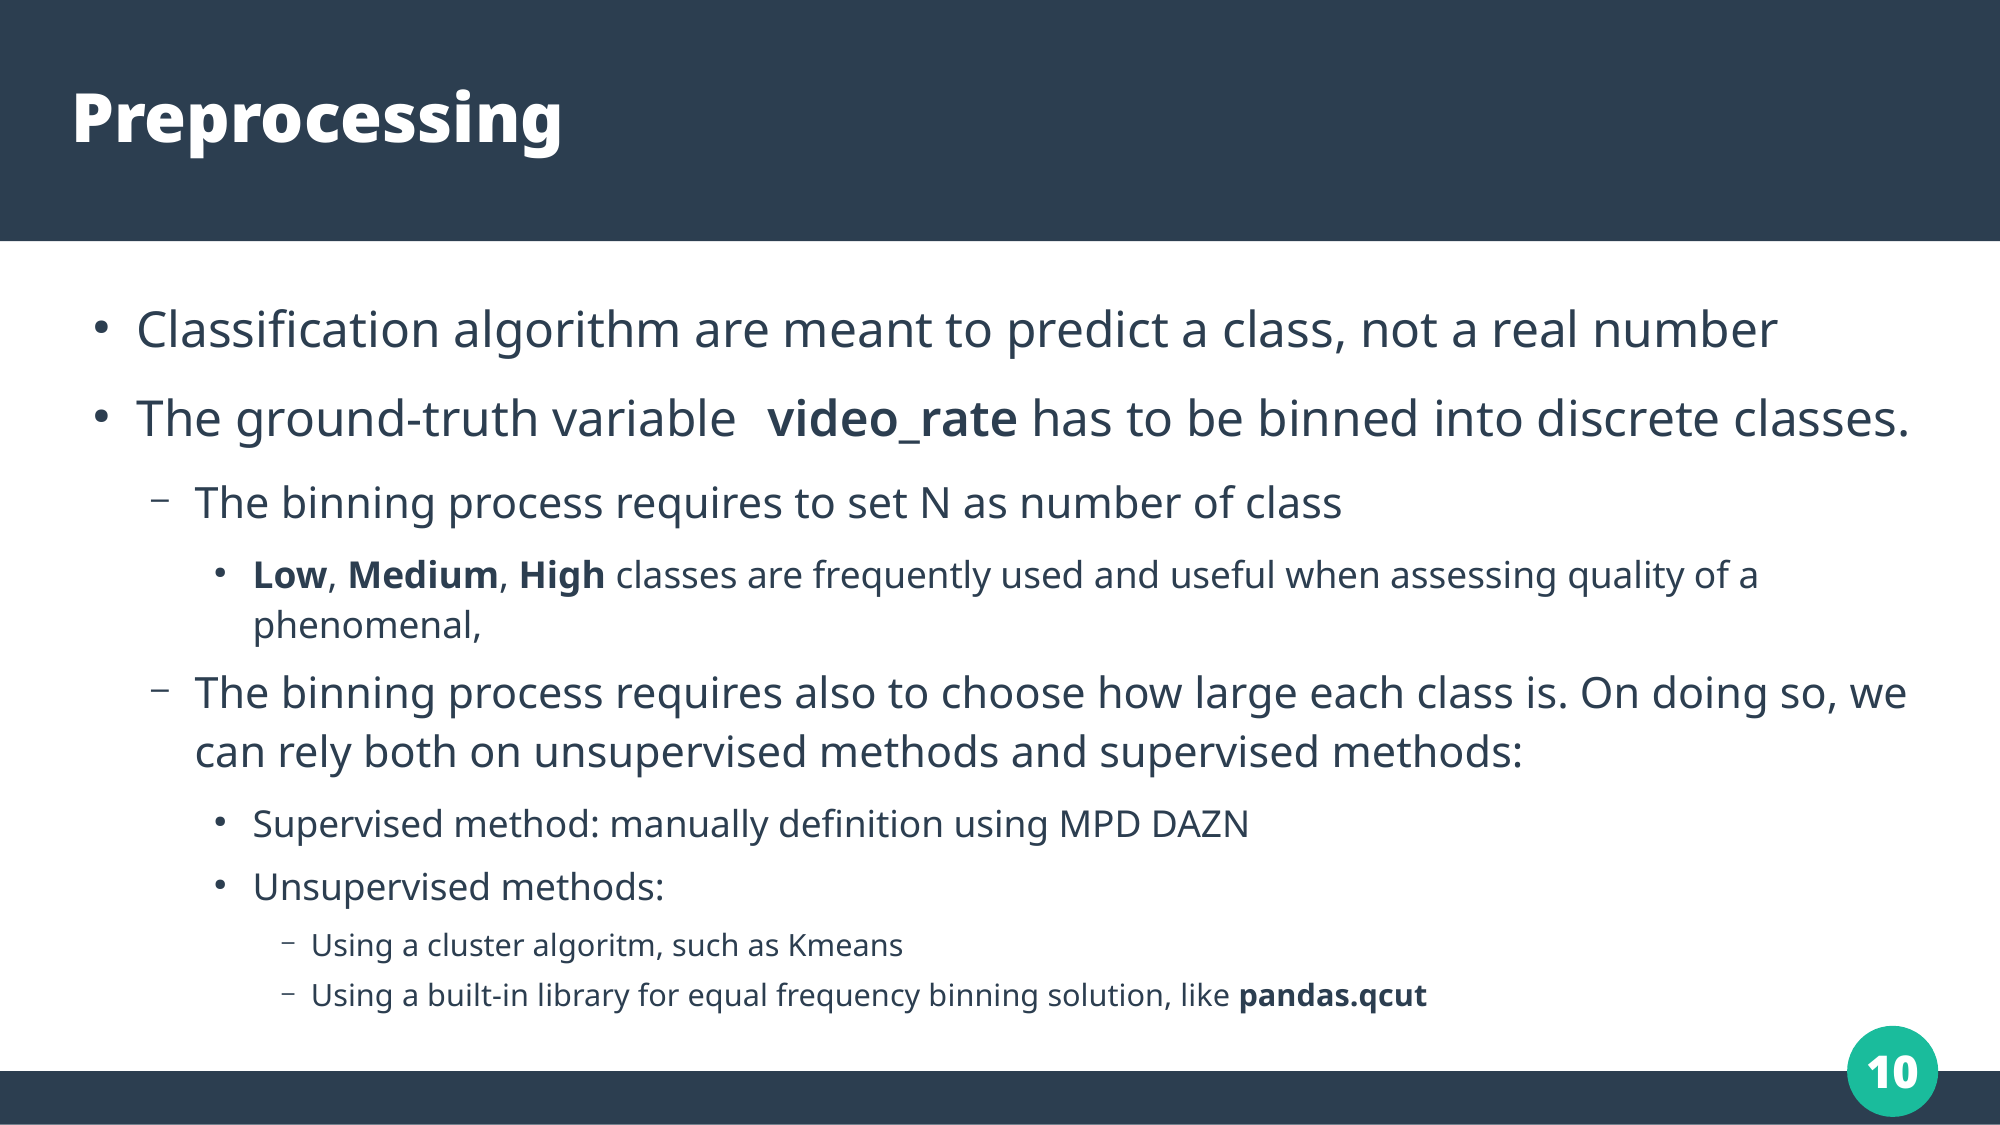

Preprocessing
# Classification algorithm are meant to predict a class, not a real number
The ground-truth variable video_rate has to be binned into discrete classes.
The binning process requires to set N as number of class
Low, Medium, High classes are frequently used and useful when assessing quality of a phenomenal,
The binning process requires also to choose how large each class is. On doing so, we can rely both on unsupervised methods and supervised methods:
Supervised method: manually definition using MPD DAZN
Unsupervised methods:
Using a cluster algoritm, such as Kmeans
Using a built-in library for equal frequency binning solution, like pandas.qcut